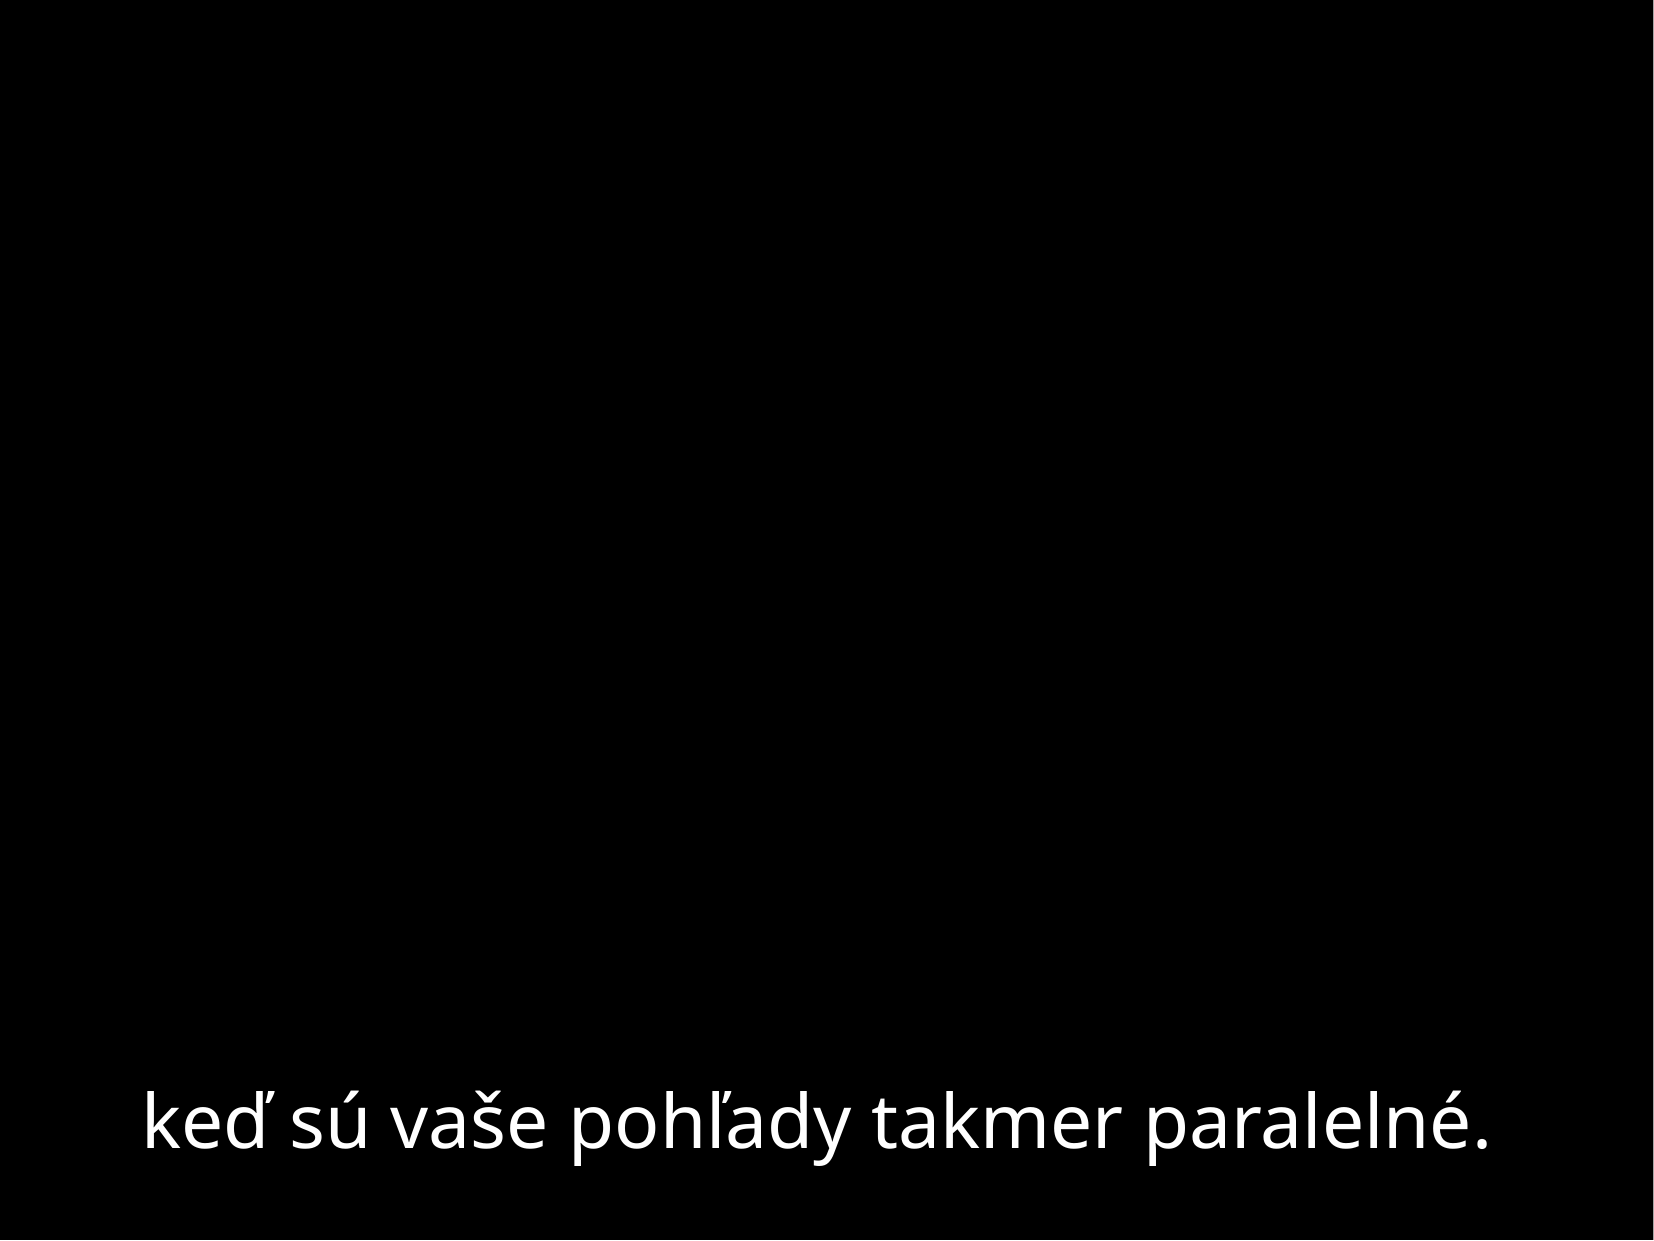

# keď sú vaše pohľady takmer paralelné.